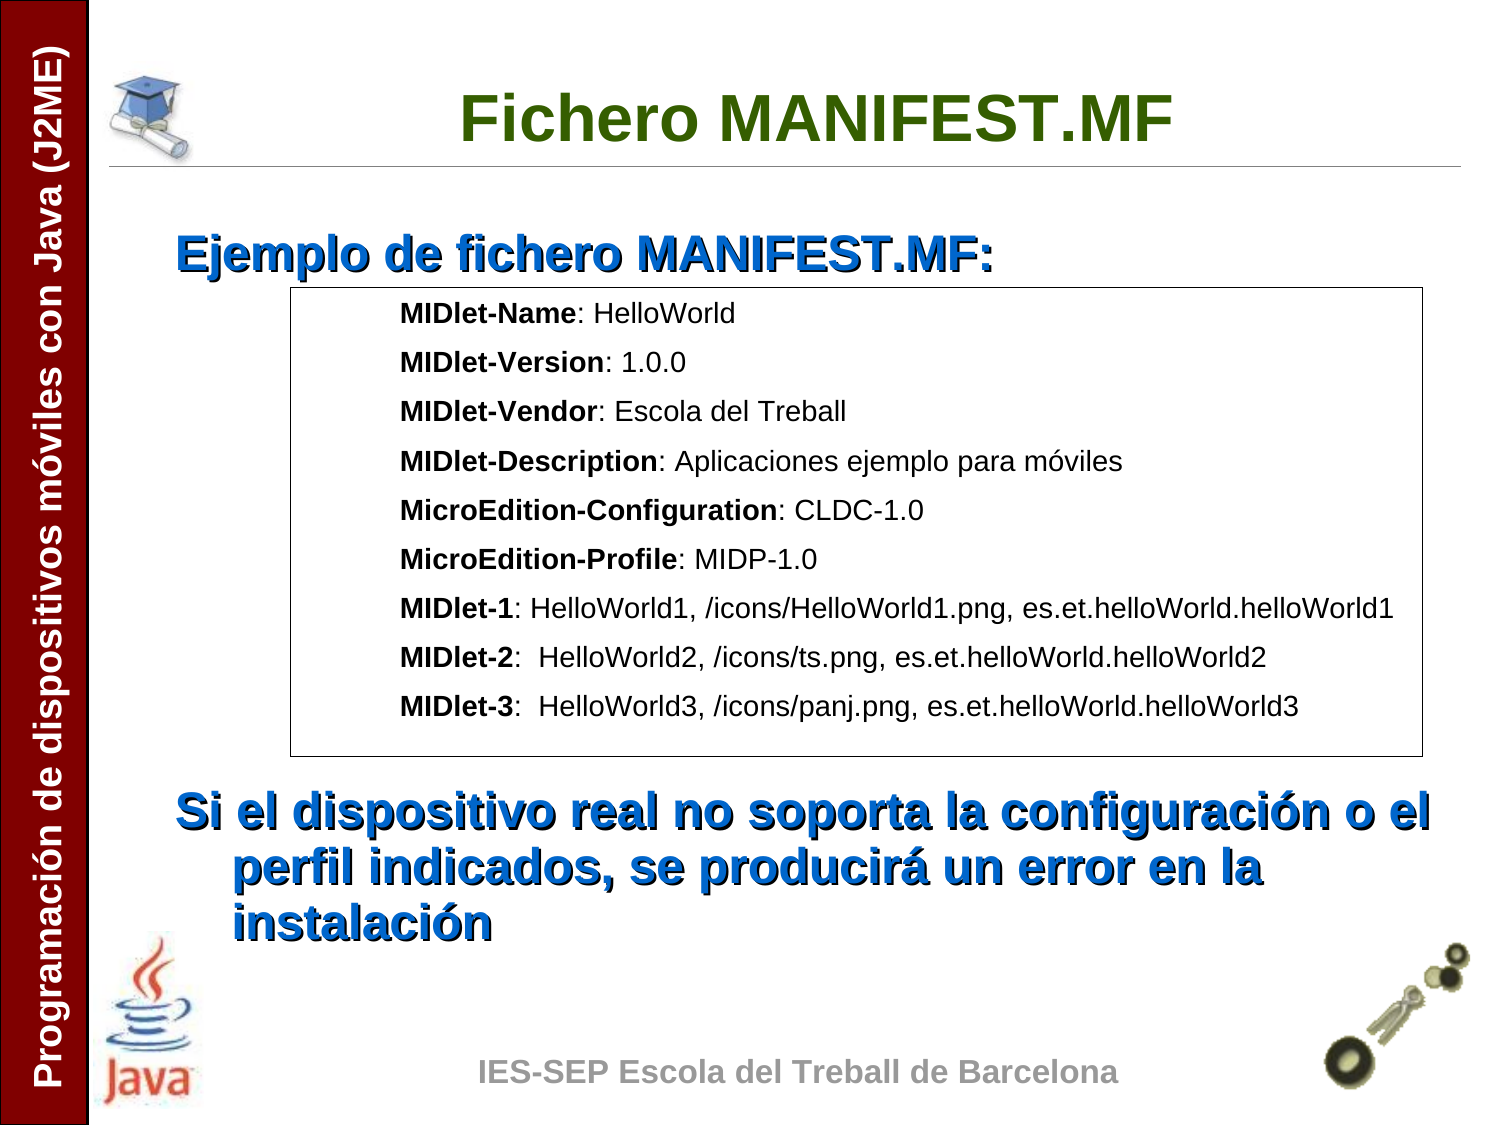

# Fichero MANIFEST.MF
Ejemplo de fichero MANIFEST.MF:
MIDlet-Name: HelloWorld
MIDlet-Version: 1.0.0
MIDlet-Vendor: Escola del Treball
MIDlet-Description: Aplicaciones ejemplo para móviles
MicroEdition-Configuration: CLDC-1.0
MicroEdition-Profile: MIDP-1.0
MIDlet-1: HelloWorld1, /icons/HelloWorld1.png, es.et.helloWorld.helloWorld1
MIDlet-2: HelloWorld2, /icons/ts.png, es.et.helloWorld.helloWorld2
MIDlet-3: HelloWorld3, /icons/panj.png, es.et.helloWorld.helloWorld3
Si el dispositivo real no soporta la configuración o el perfil indicados, se producirá un error en la instalación